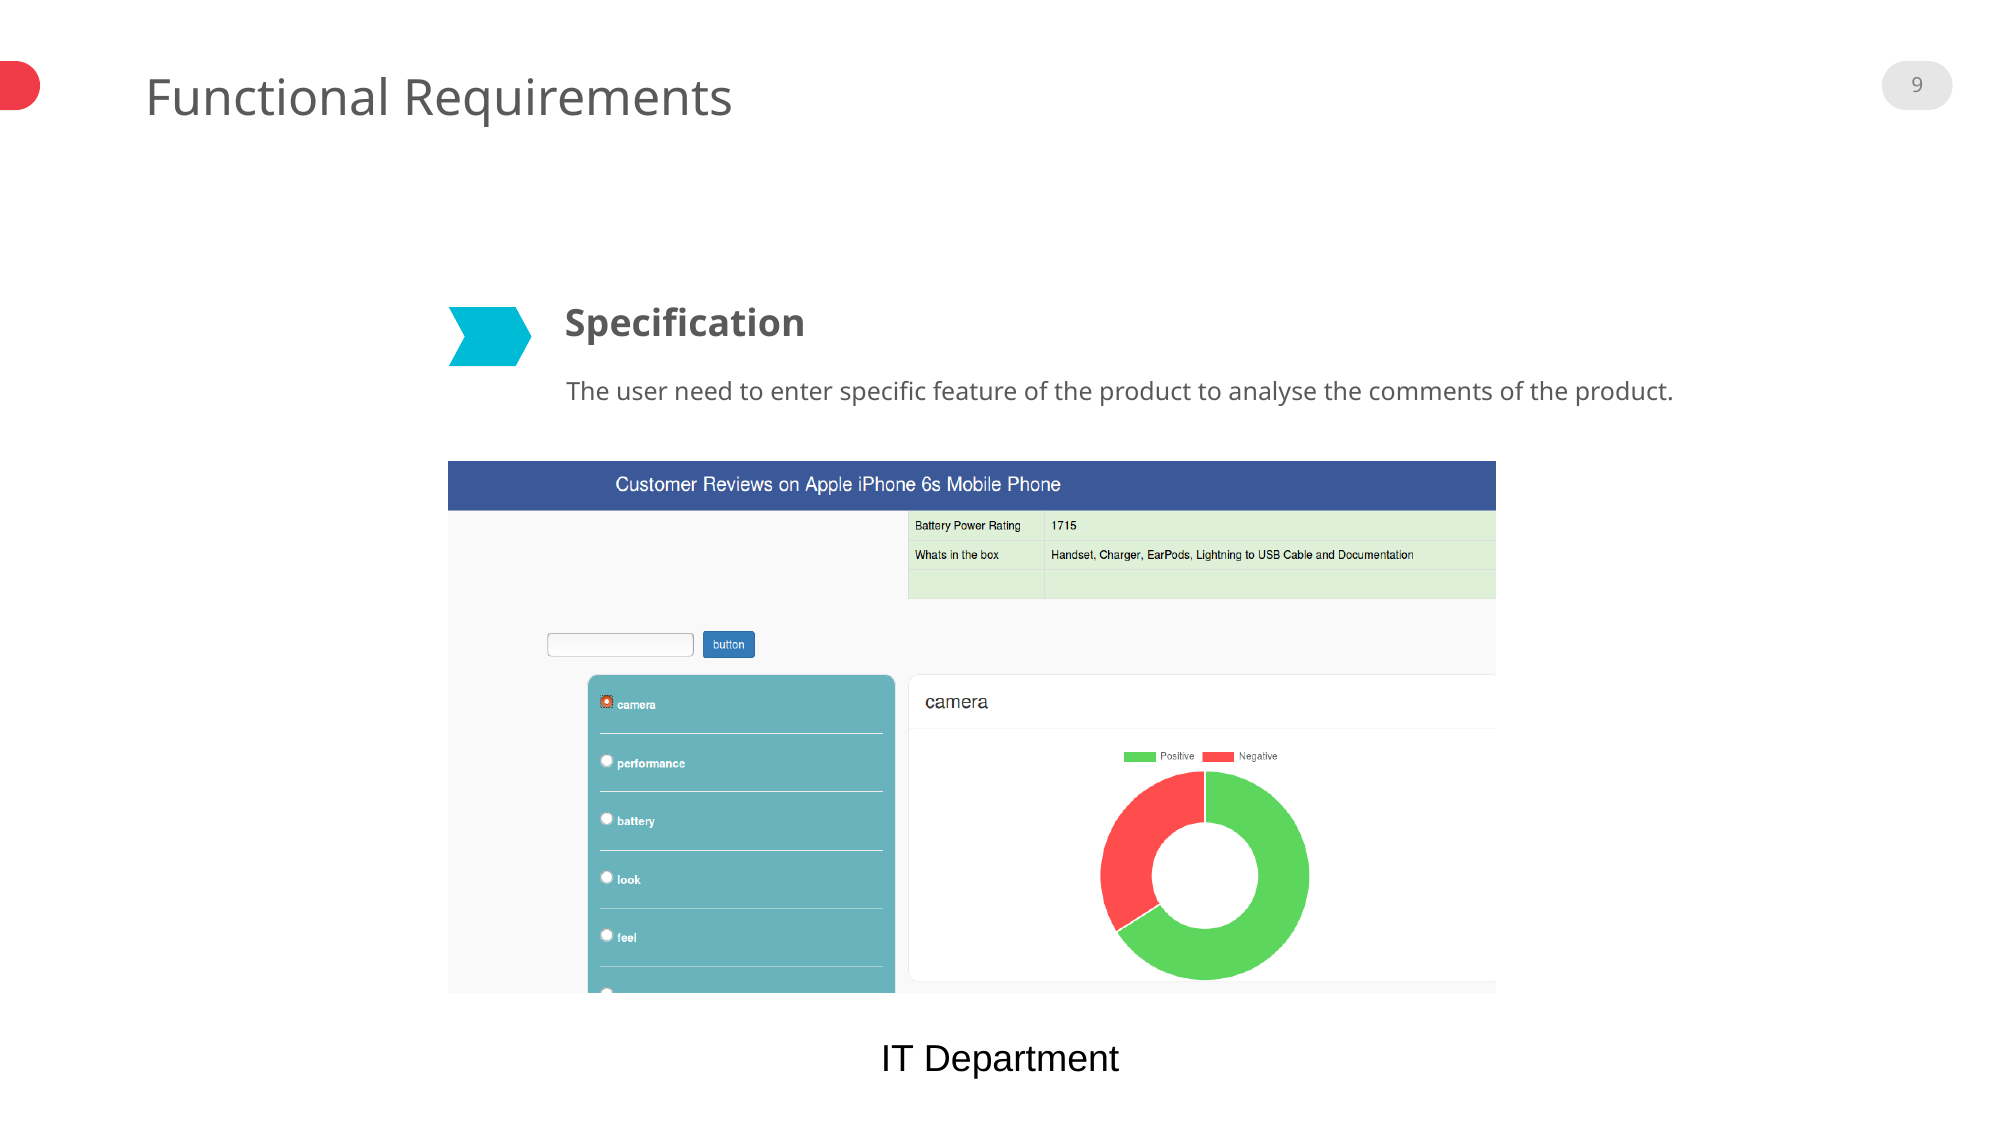

# Functional Requirements
Specification
The user need to enter specific feature of the product to analyse the comments of the product.
IT Department